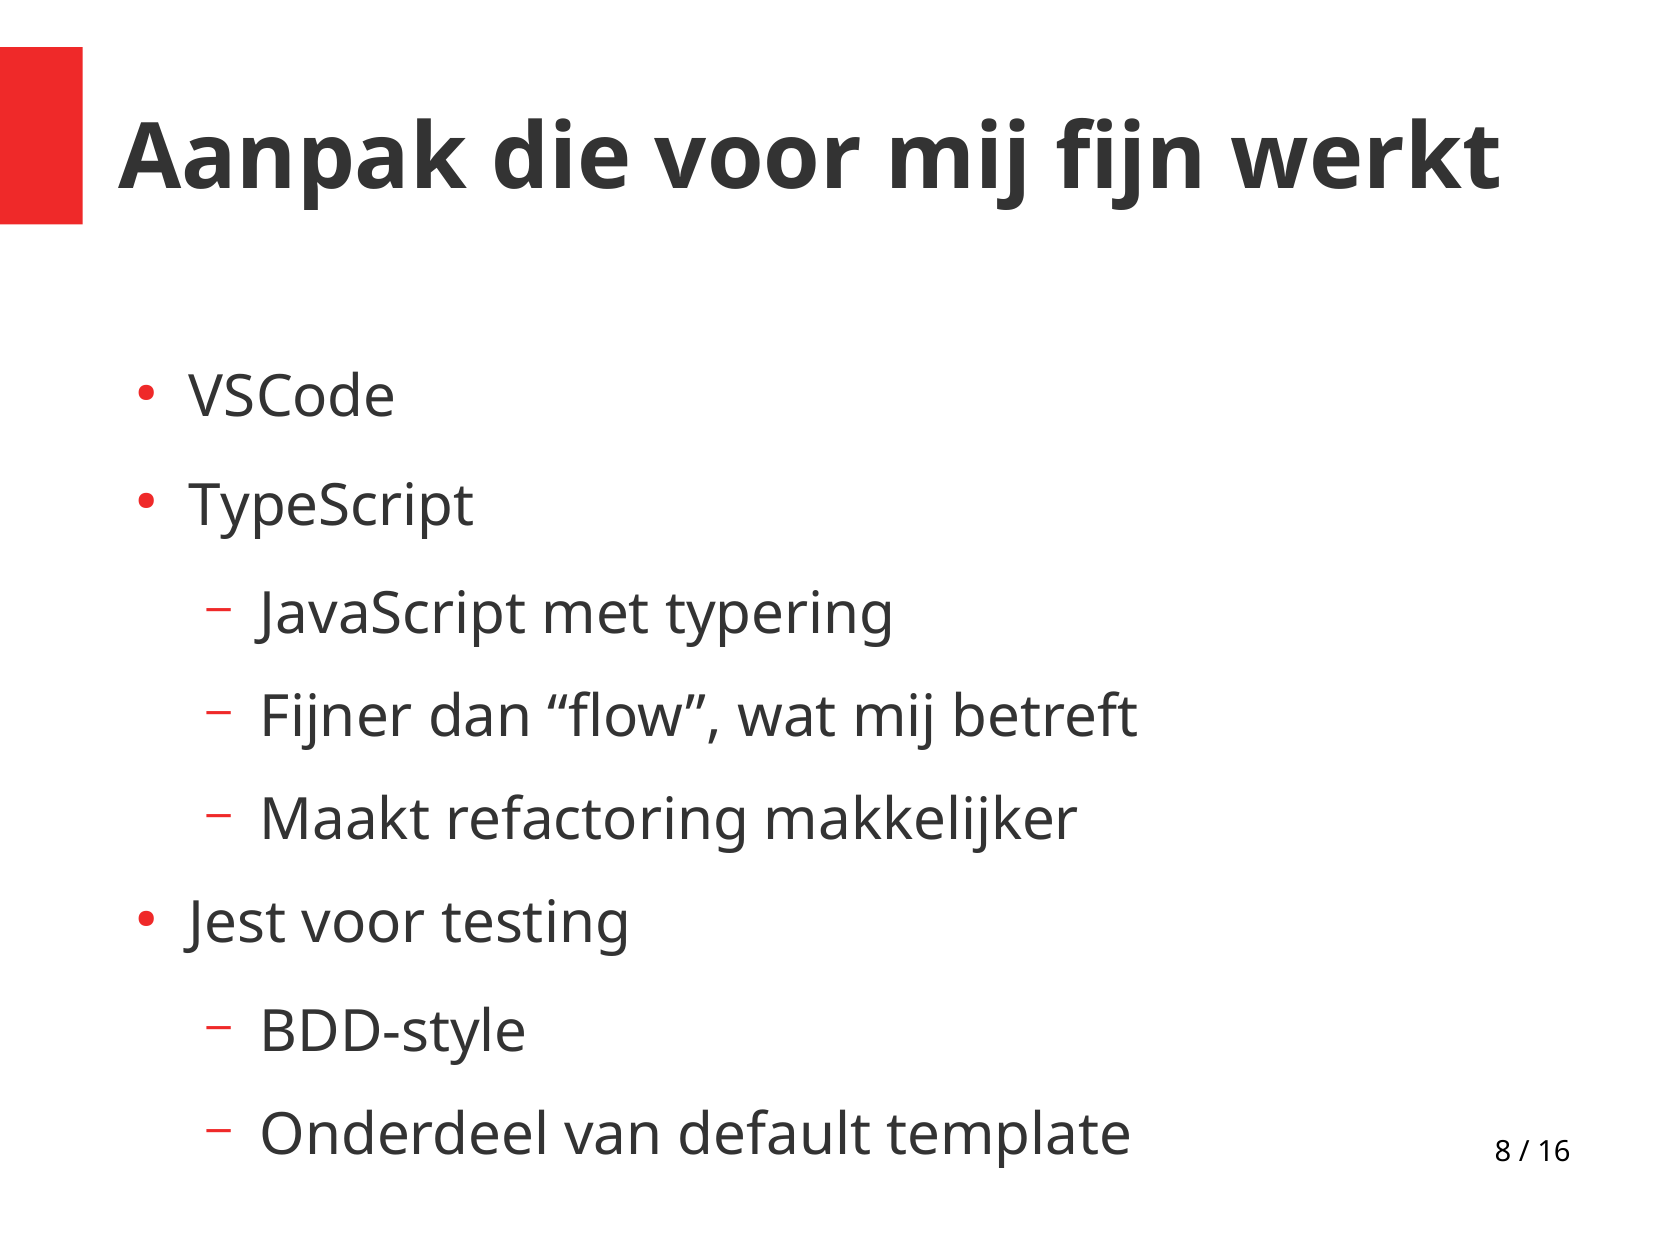

# Aanpak die voor mij fijn werkt
VSCode
TypeScript
JavaScript met typering
Fijner dan “flow”, wat mij betreft
Maakt refactoring makkelijker
Jest voor testing
BDD-style
Onderdeel van default template
8